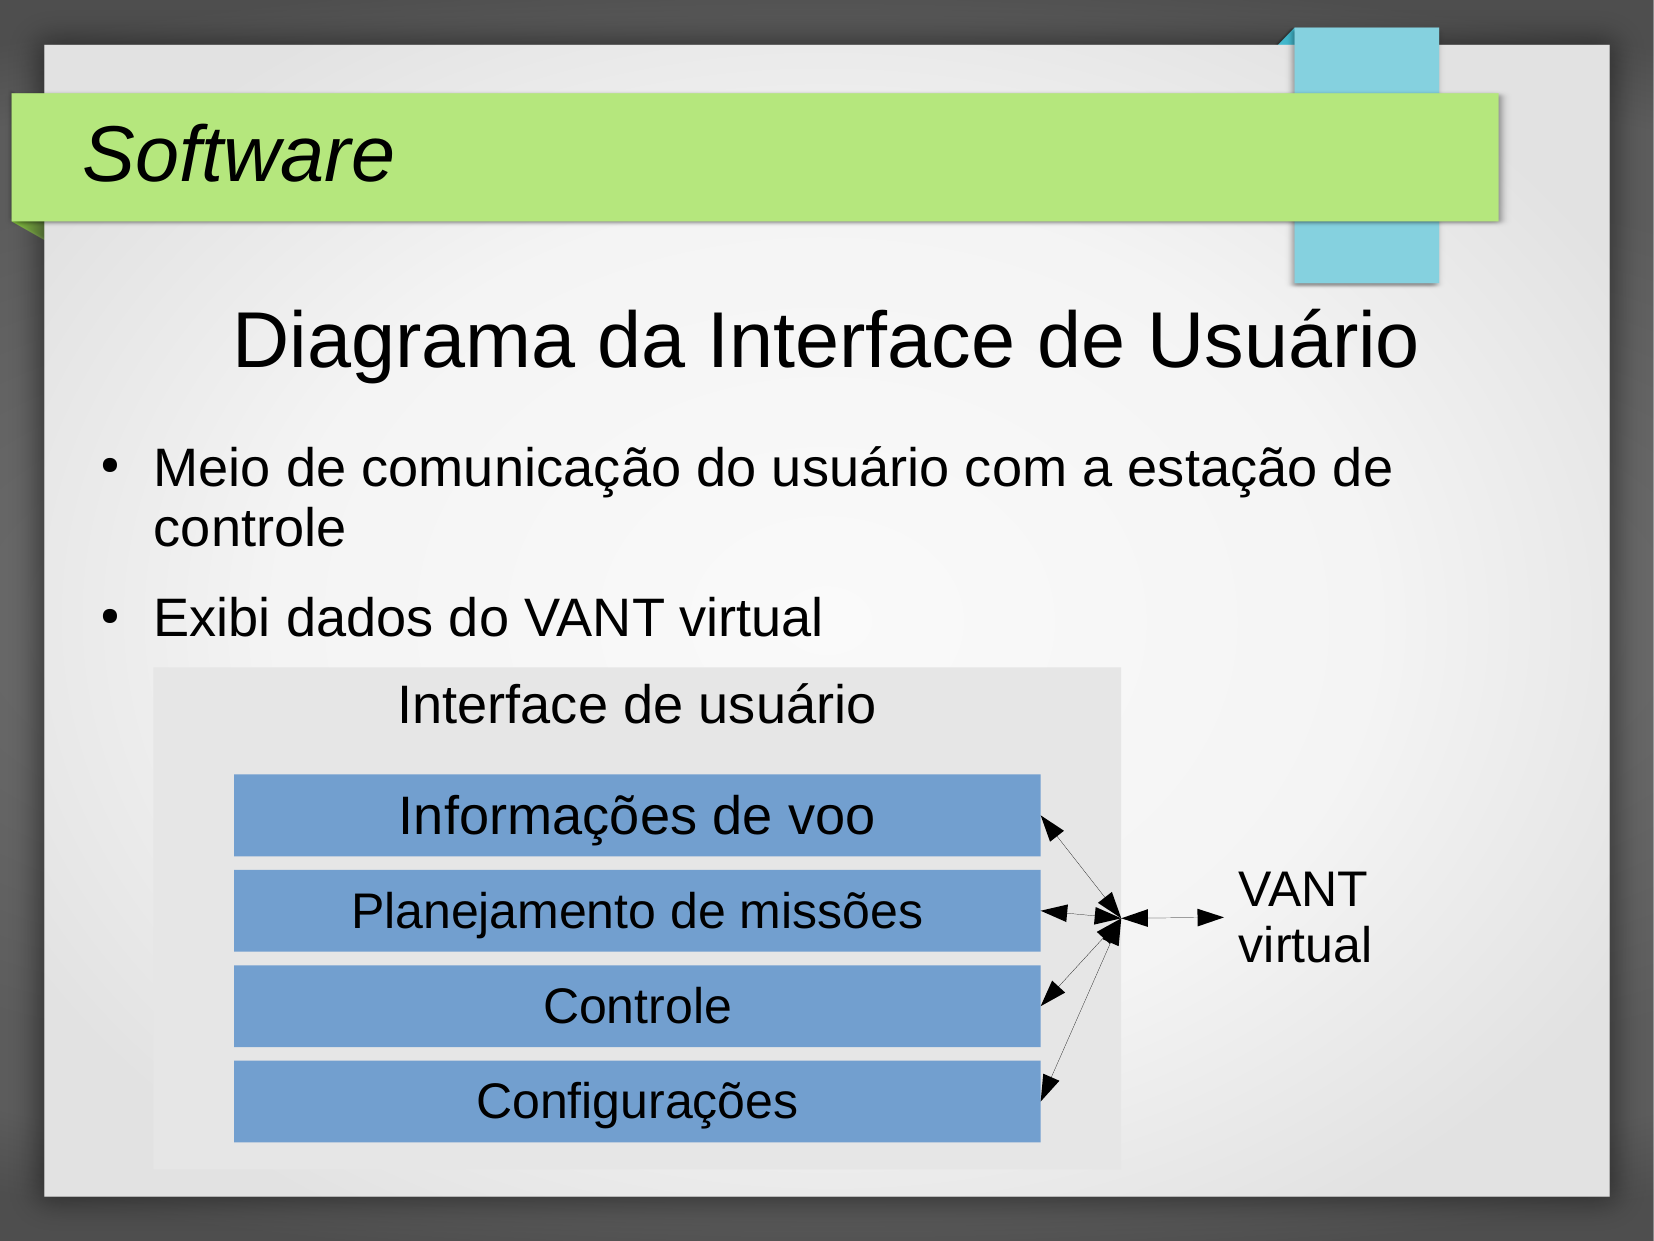

# Software
Diagrama da Interface de Usuário
Meio de comunicação do usuário com a estação de controle
Exibi dados do VANT virtual
Interface de usuário
Informações de voo
VANT virtual
Planejamento de missões
Controle
Configurações